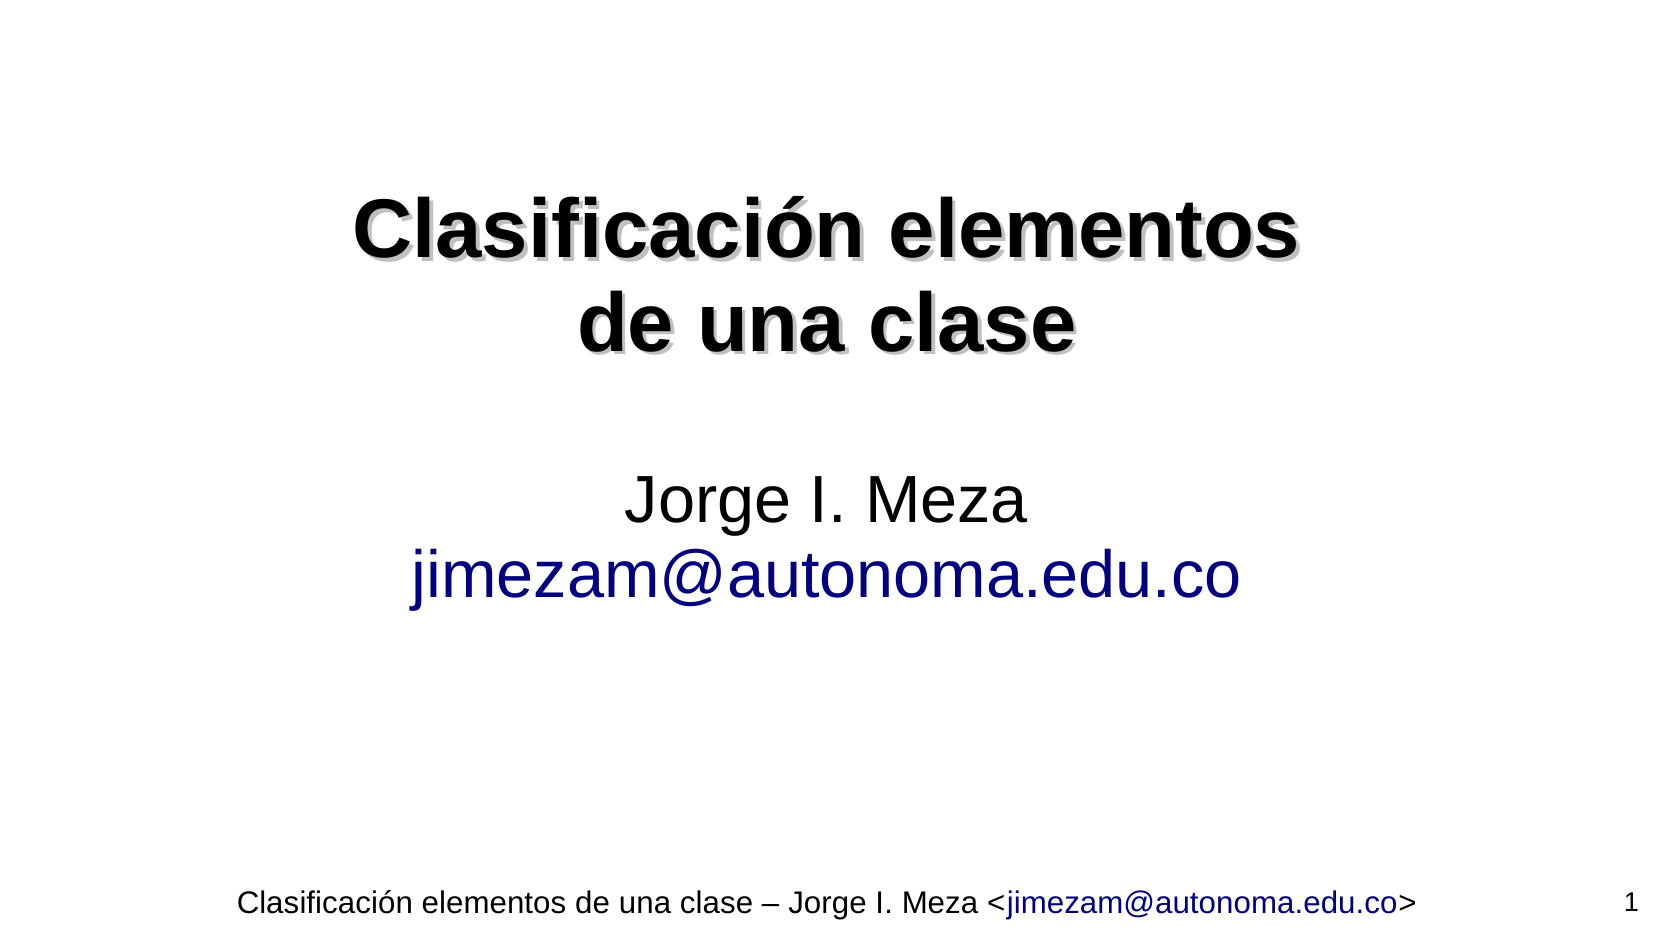

# Clasificación elementos de una clase
Jorge I. Meza
jimezam@autonoma.edu.co